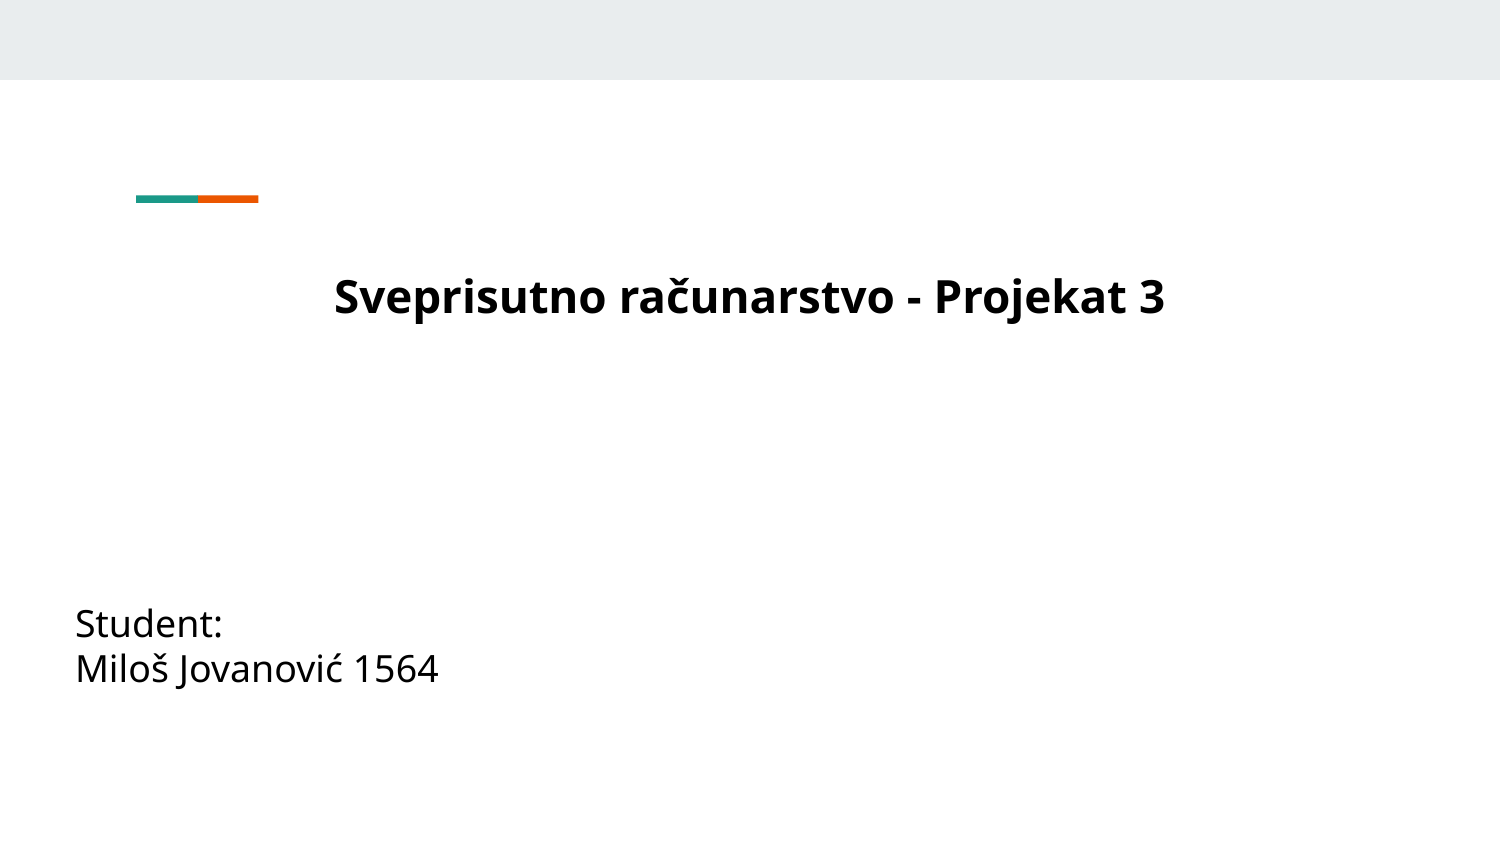

# Sveprisutno računarstvo - Projekat 3
Student:
Miloš Jovanović 1564